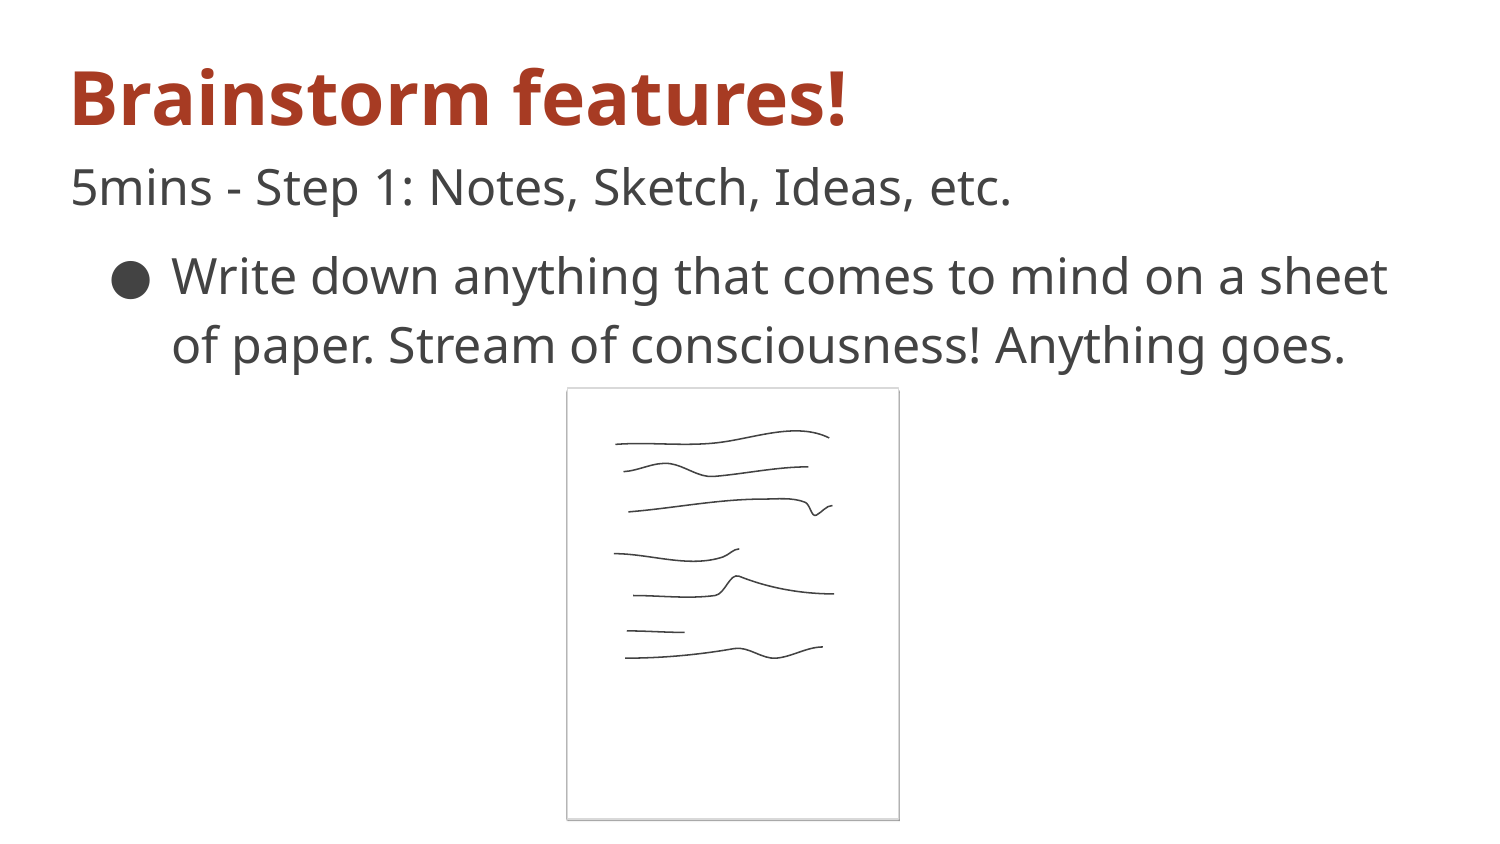

Brainstorm features!
5mins - Step 1: Notes, Sketch, Ideas, etc.
Write down anything that comes to mind on a sheet of paper. Stream of consciousness! Anything goes.